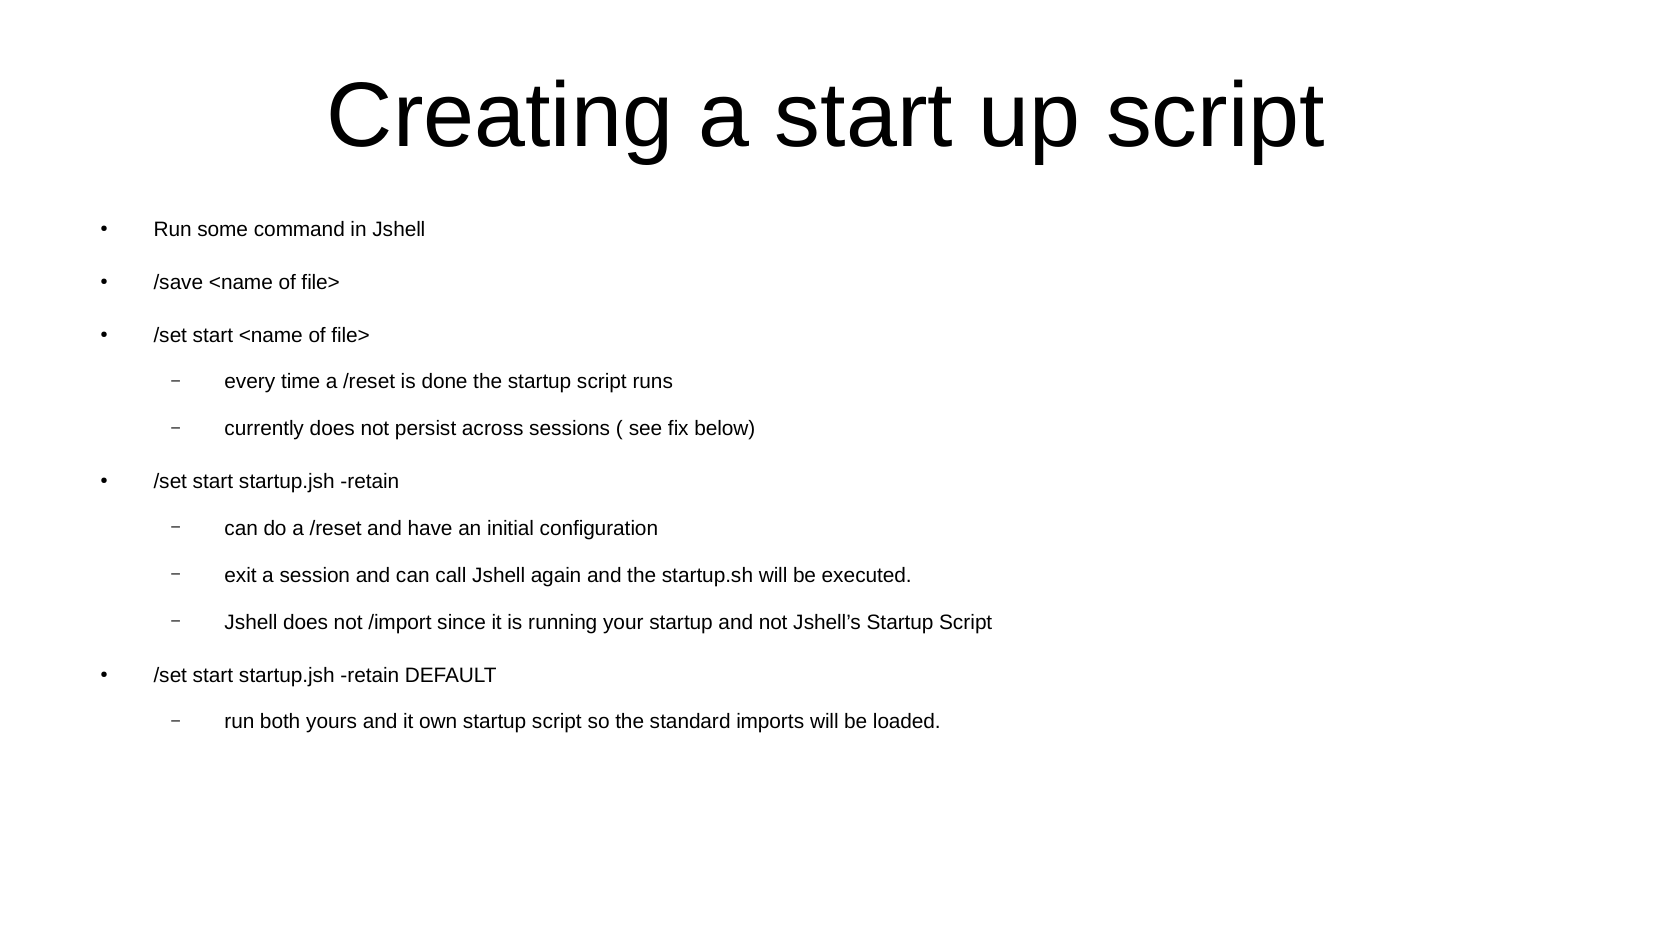

# Creating a start up script
Run some command in Jshell
/save <name of file>
/set start <name of file>
every time a /reset is done the startup script runs
currently does not persist across sessions ( see fix below)
/set start startup.jsh -retain
can do a /reset and have an initial configuration
exit a session and can call Jshell again and the startup.sh will be executed.
Jshell does not /import since it is running your startup and not Jshell’s Startup Script
/set start startup.jsh -retain DEFAULT
run both yours and it own startup script so the standard imports will be loaded.